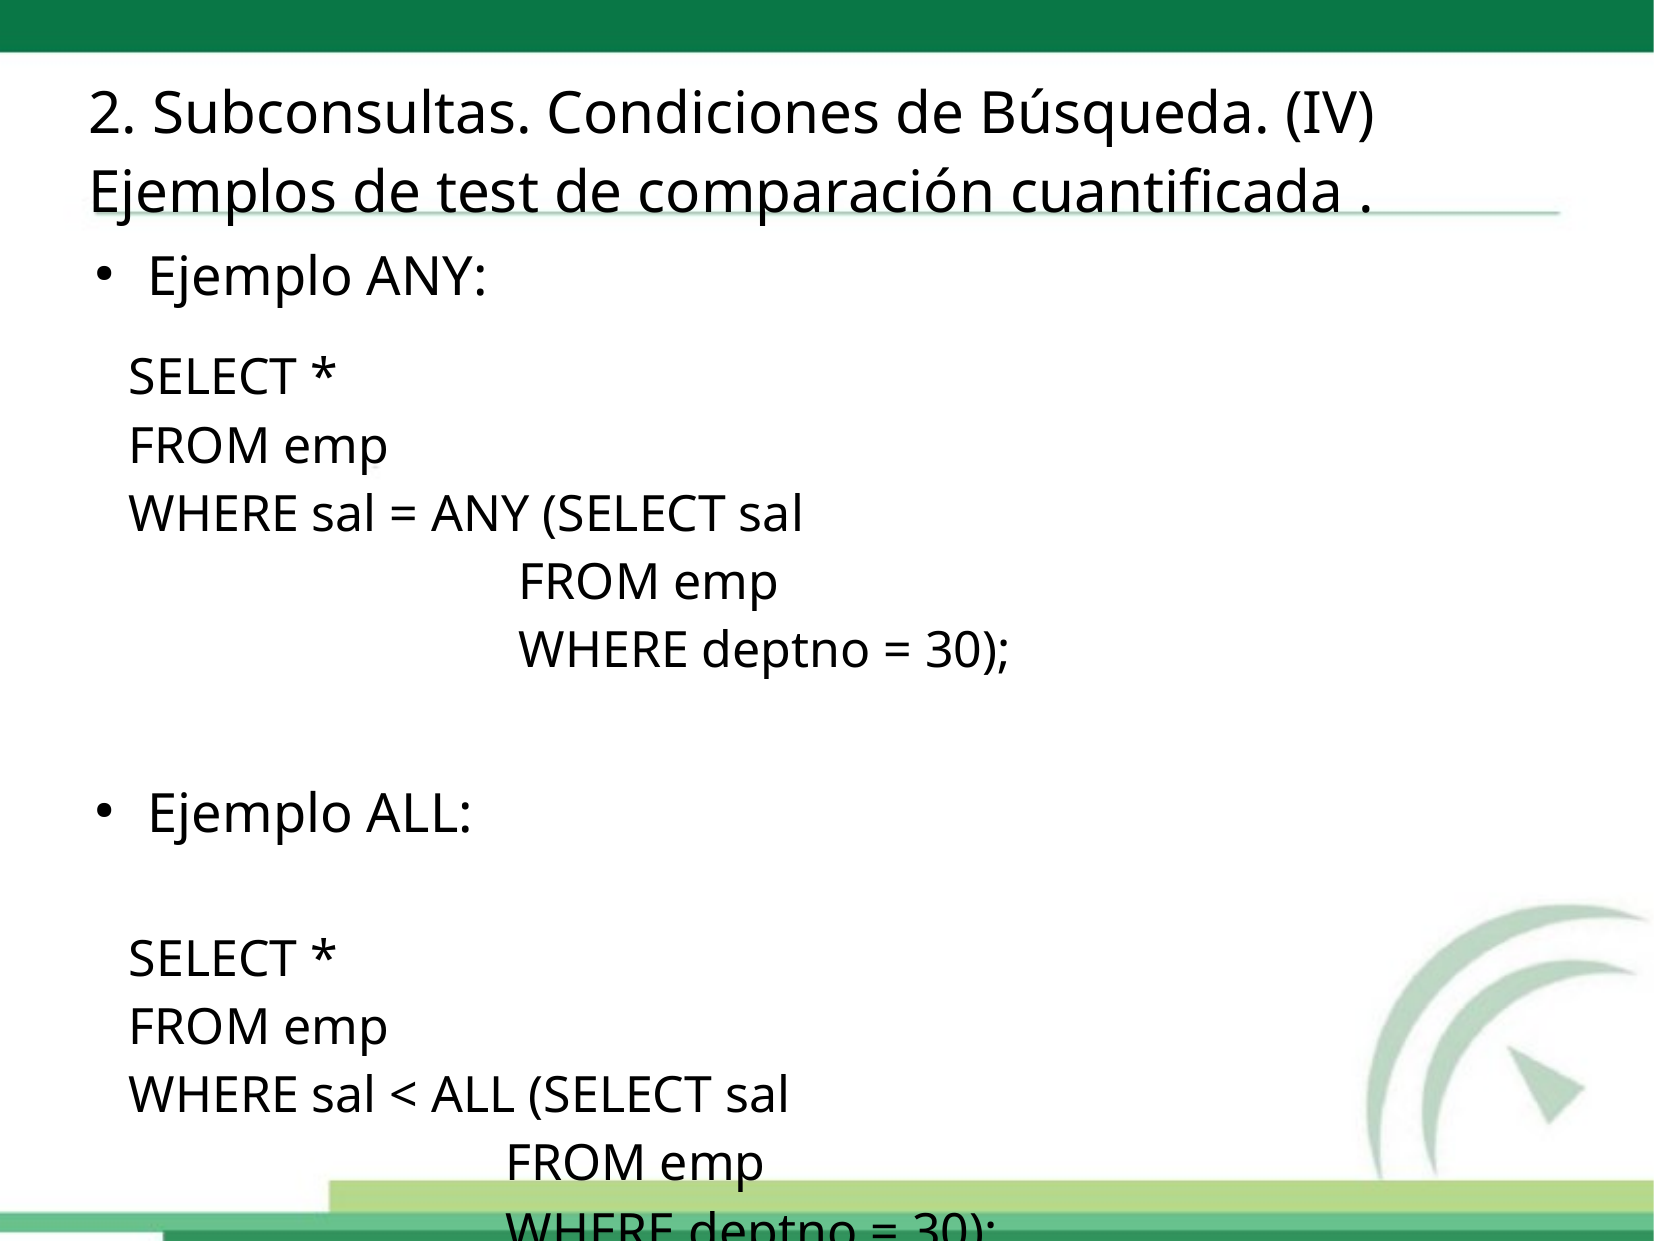

# 2. Subconsultas. Condiciones de Búsqueda. (IV) Ejemplos de test de comparación cuantificada .
Ejemplo ANY:
 SELECT *
 FROM emp
 WHERE sal = ANY (SELECT sal
 FROM emp
 WHERE deptno = 30);
Ejemplo ALL:
 SELECT *
 FROM emp
 WHERE sal < ALL (SELECT sal
 FROM emp
 WHERE deptno = 30);